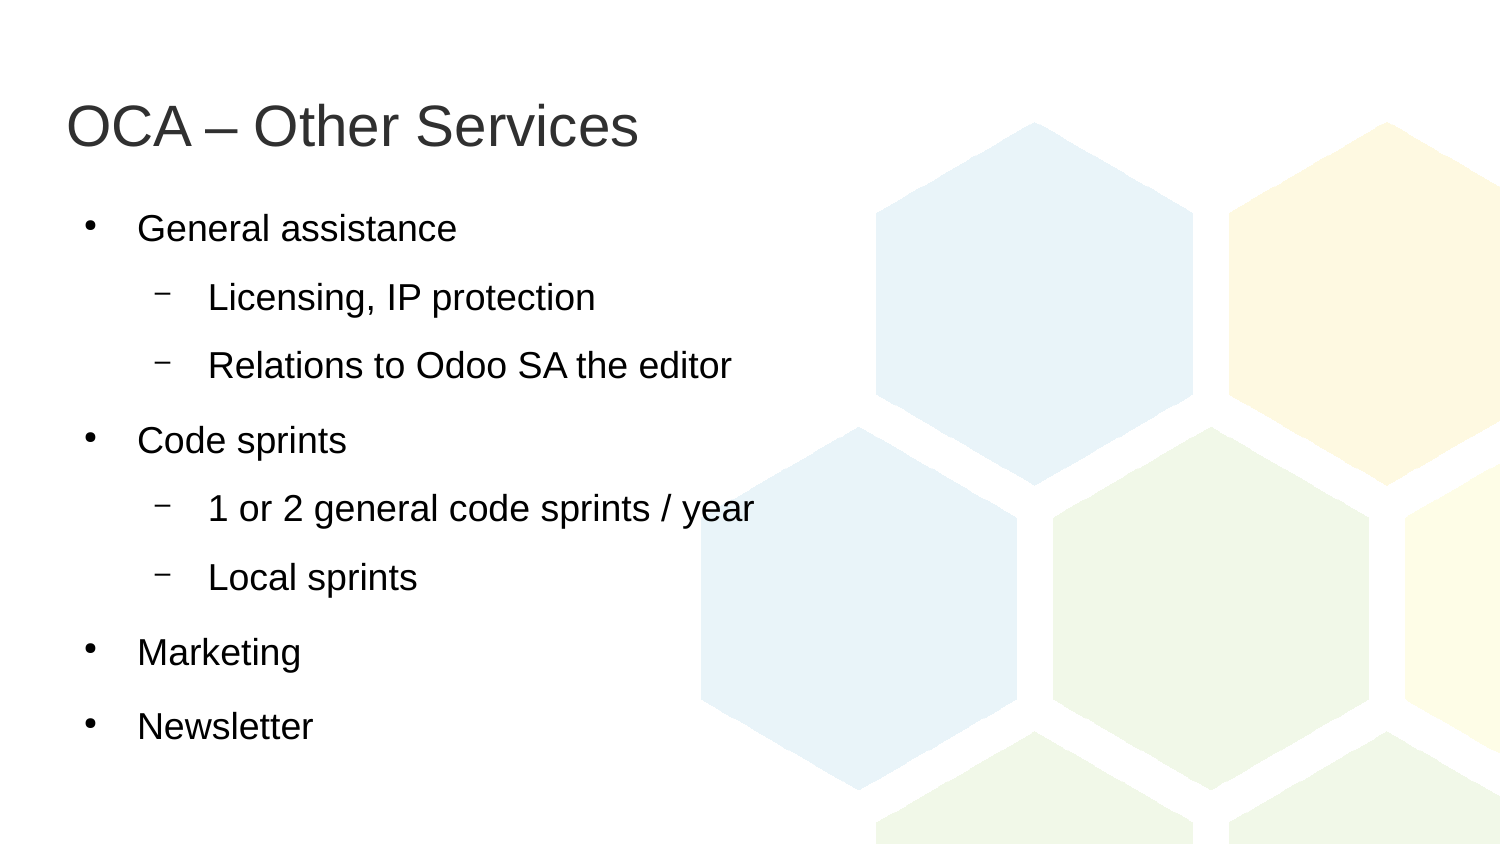

# OCA – Other Services
General assistance
Licensing, IP protection
Relations to Odoo SA the editor
Code sprints
1 or 2 general code sprints / year
Local sprints
Marketing
Newsletter